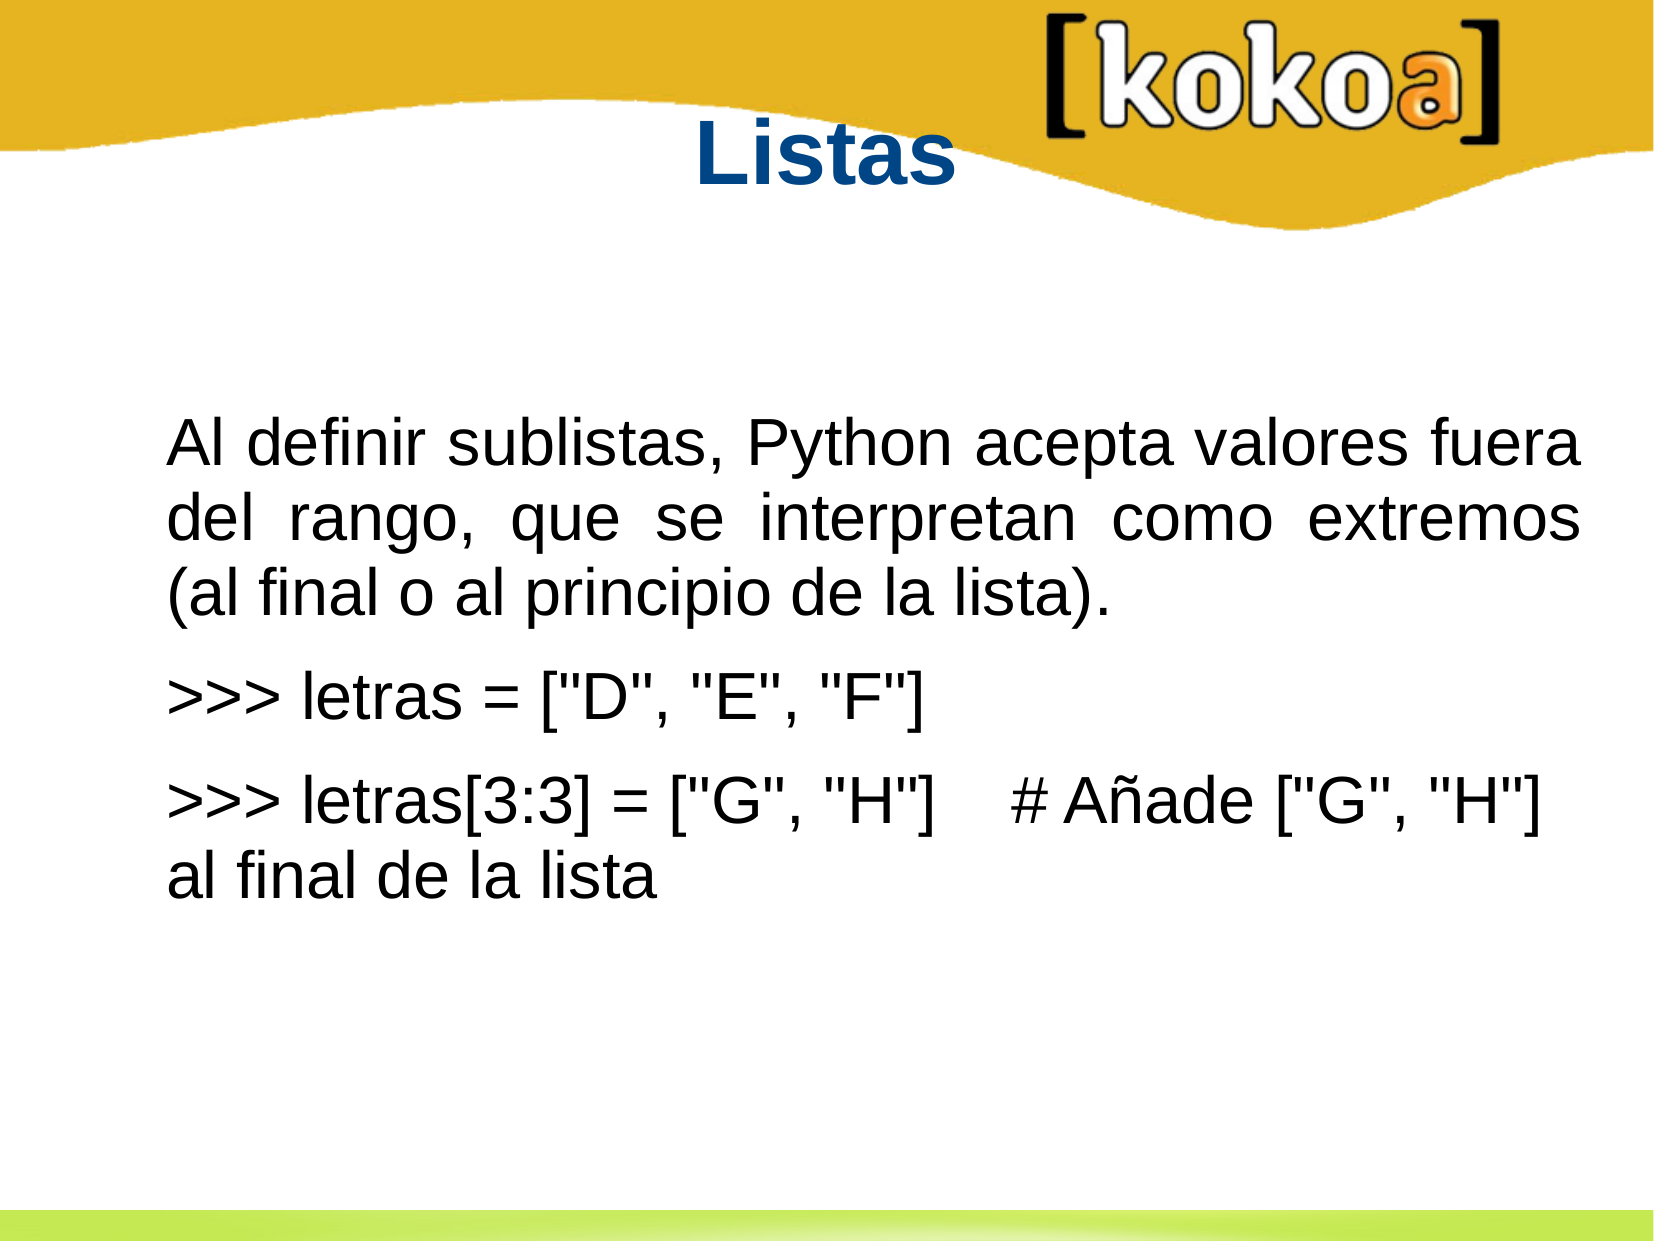

# Listas
Al definir sublistas, Python acepta valores fuera del rango, que se interpretan como extremos (al final o al principio de la lista).
>>> letras = ["D", "E", "F"]
>>> letras[3:3] = ["G", "H"] # Añade ["G", "H"] al final de la lista